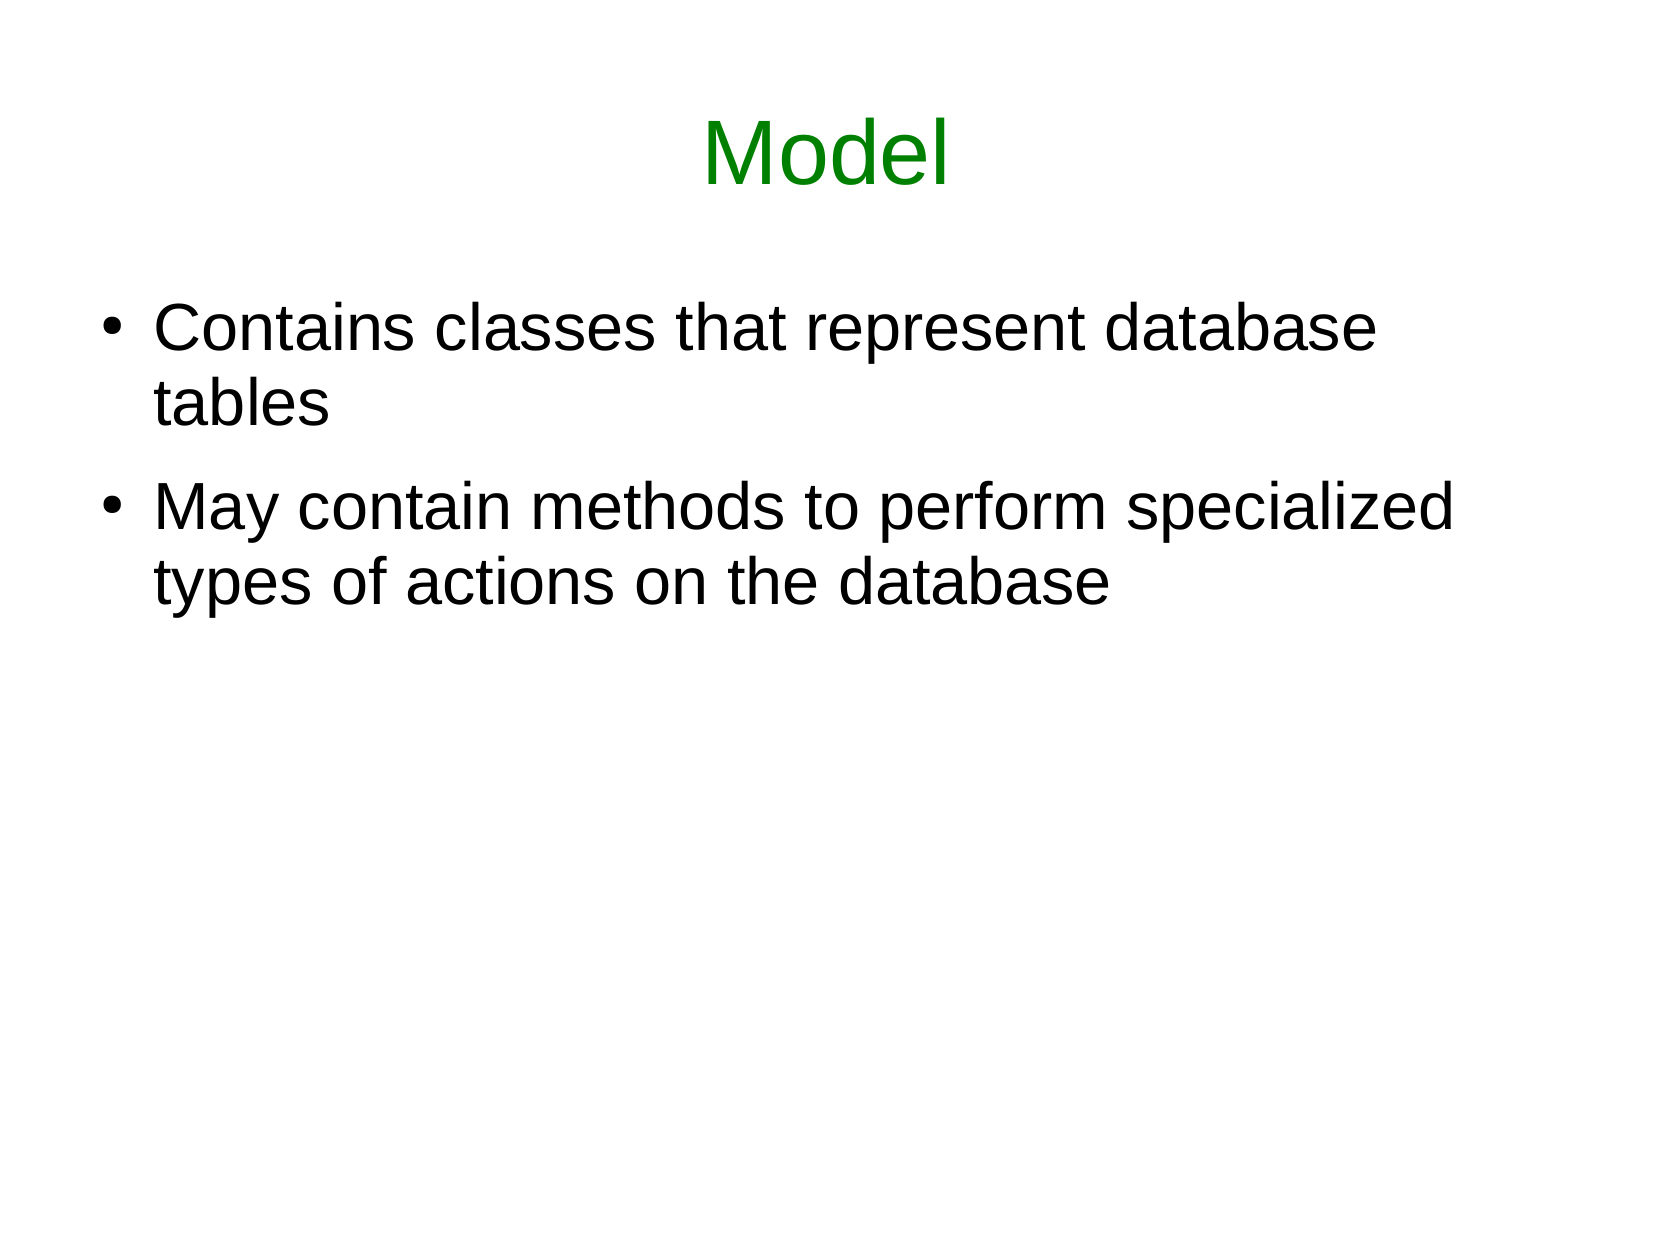

# Model
Contains classes that represent database tables
May contain methods to perform specialized types of actions on the database